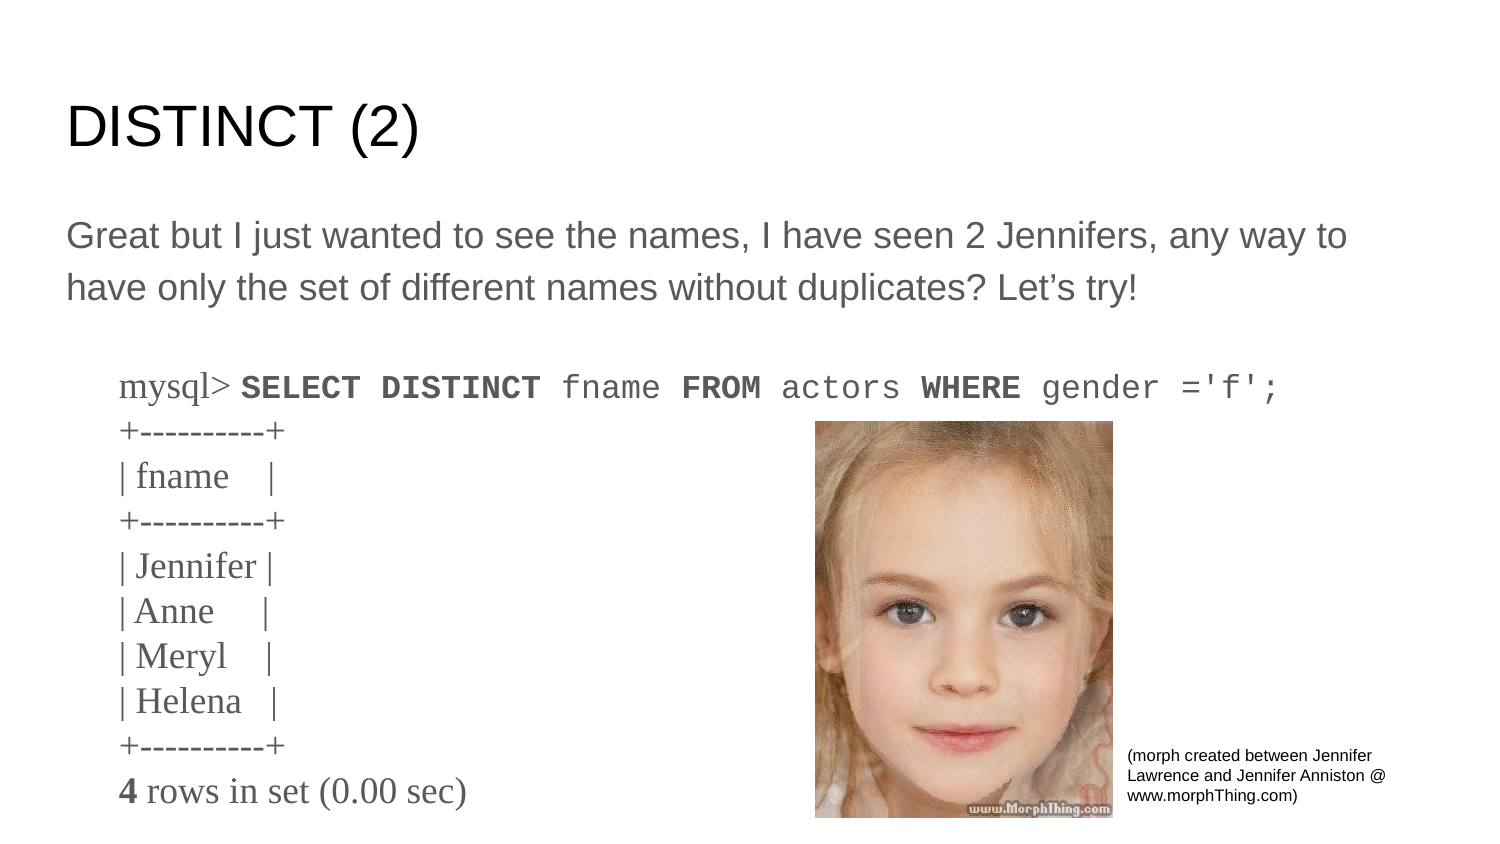

# DISTINCT (2)
Great but I just wanted to see the names, I have seen 2 Jennifers, any way to have only the set of different names without duplicates? Let’s try!
mysql> SELECT DISTINCT fname FROM actors WHERE gender ='f';
+----------+
| fname |
+----------+
| Jennifer |
| Anne |
| Meryl |
| Helena |
+----------+
4 rows in set (0.00 sec)
(morph created between Jennifer Lawrence and Jennifer Anniston @ www.morphThing.com)